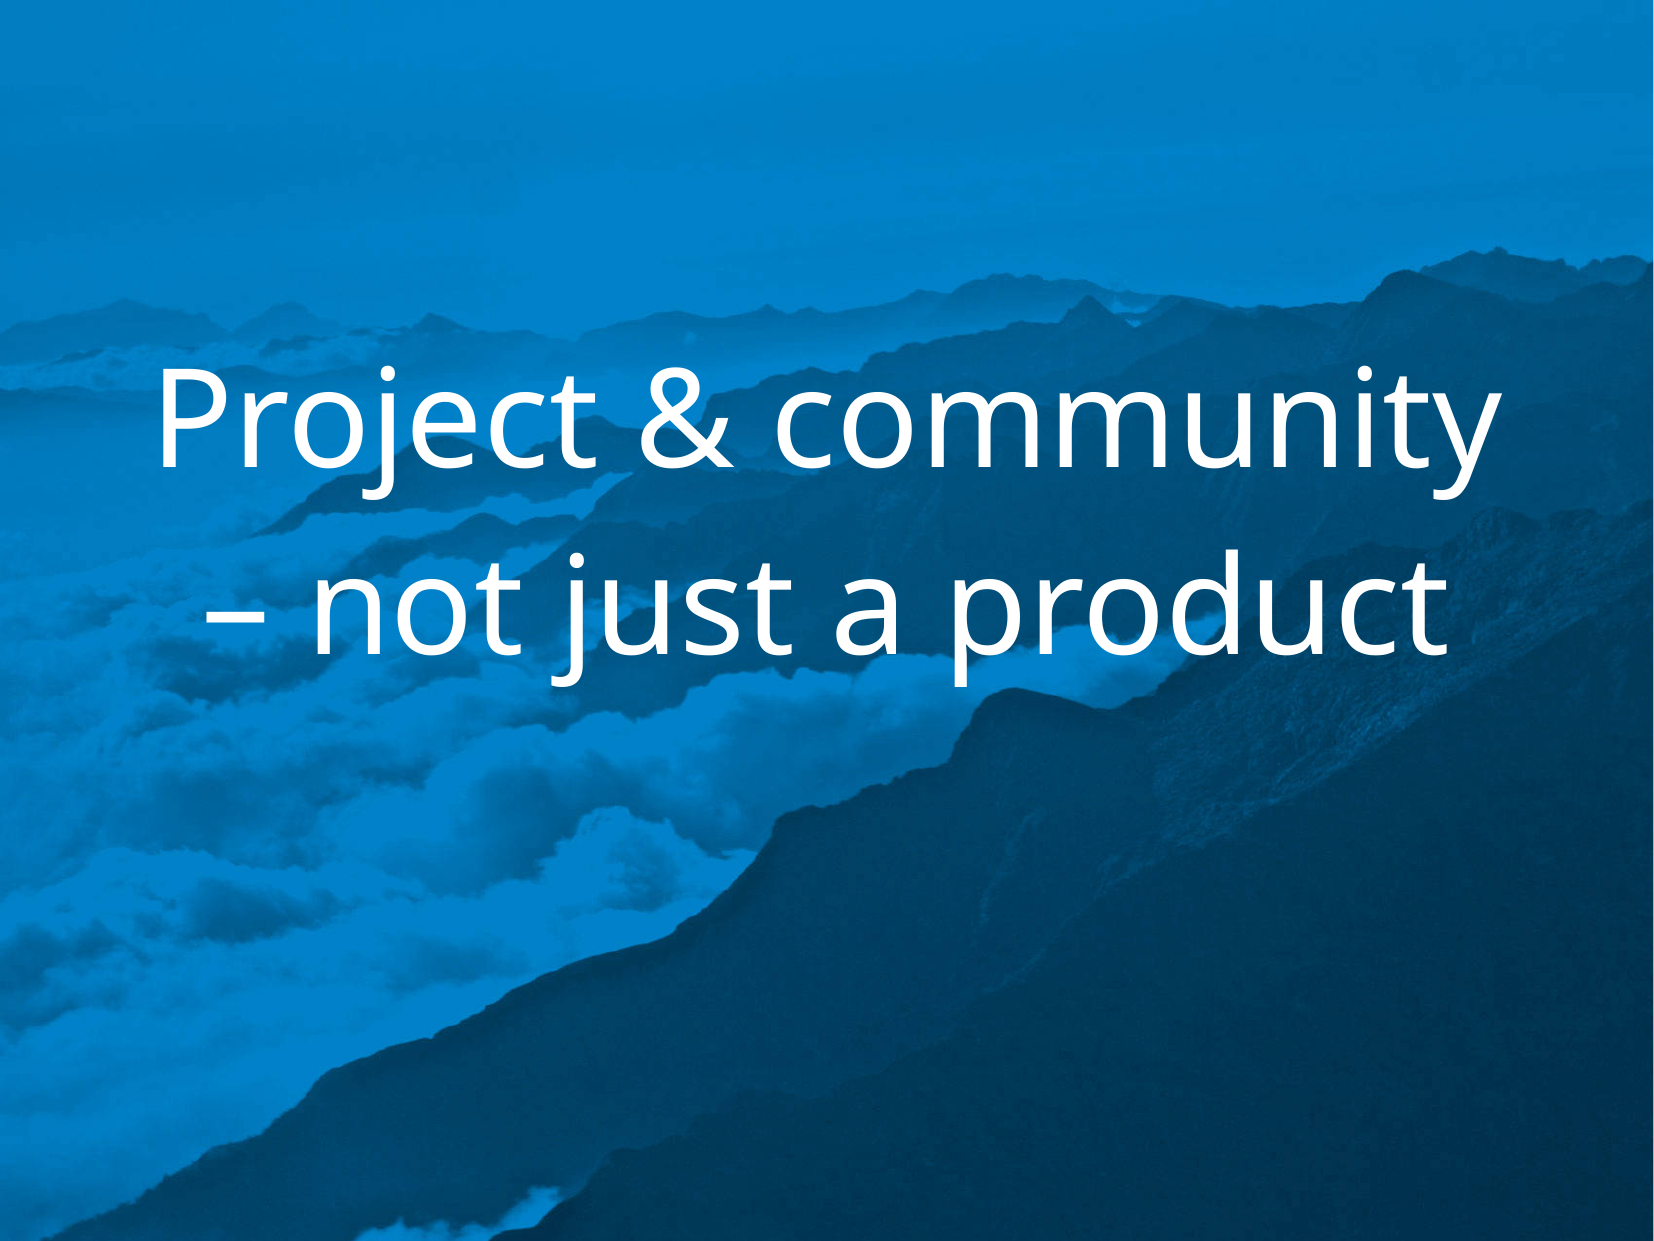

# Project & community – not just a product